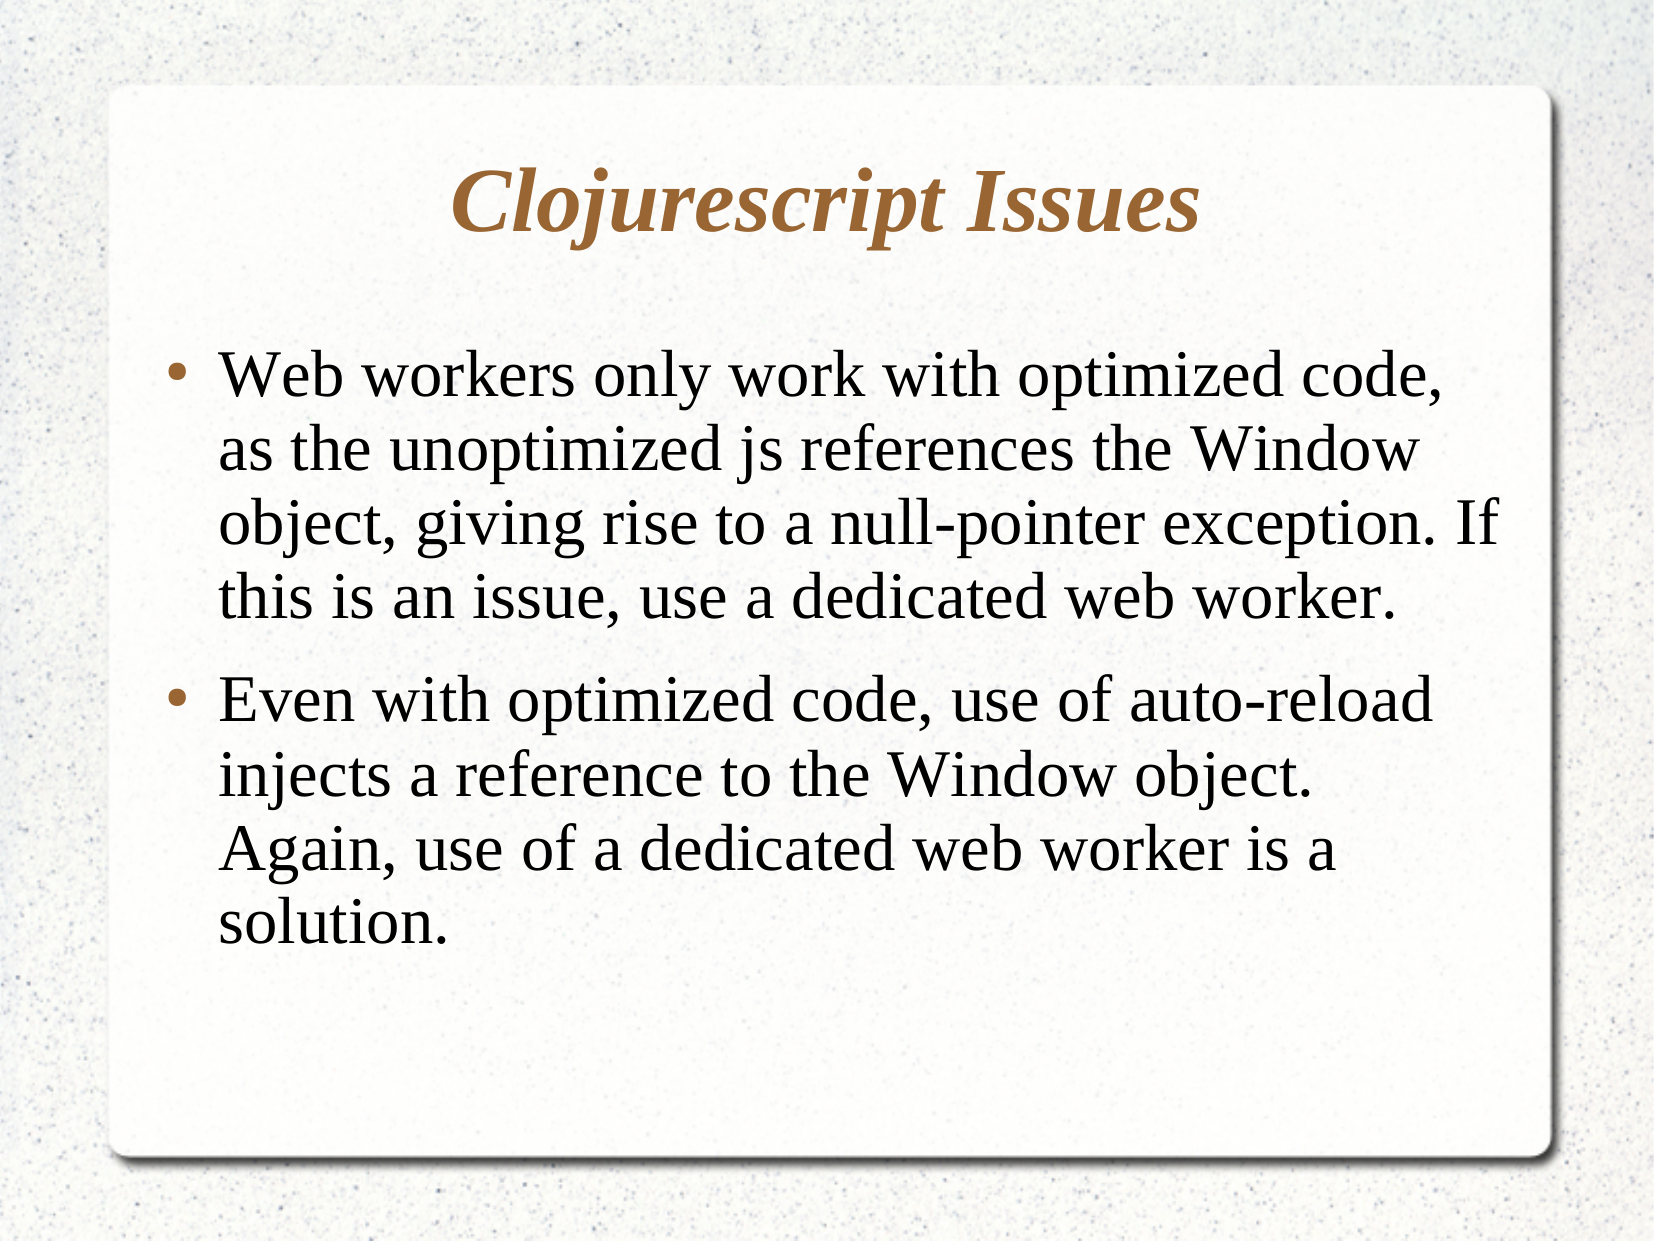

# Clojurescript Issues
Web workers only work with optimized code, as the unoptimized js references the Window object, giving rise to a null-pointer exception. If this is an issue, use a dedicated web worker.
Even with optimized code, use of auto-reload injects a reference to the Window object. Again, use of a dedicated web worker is a solution.